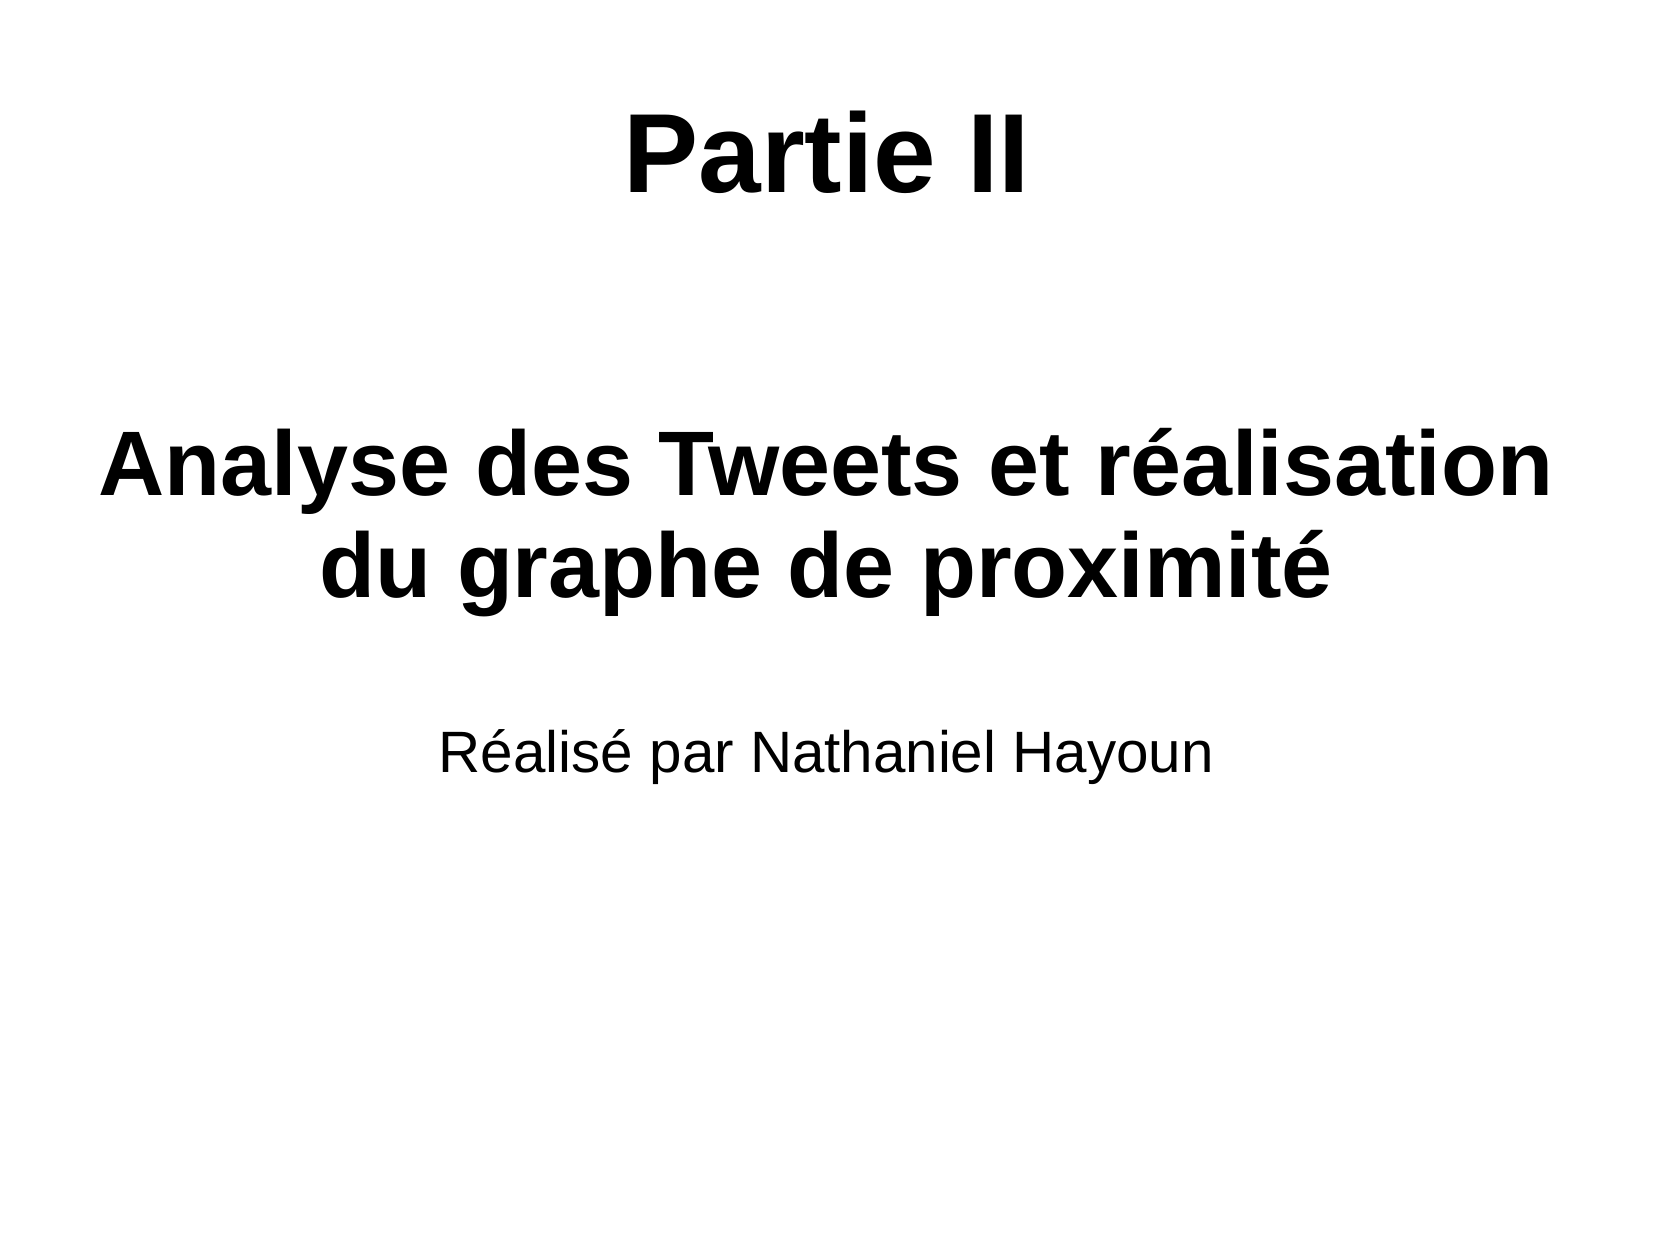

# Partie II
Analyse des Tweets et réalisation du graphe de proximité
Réalisé par Nathaniel Hayoun